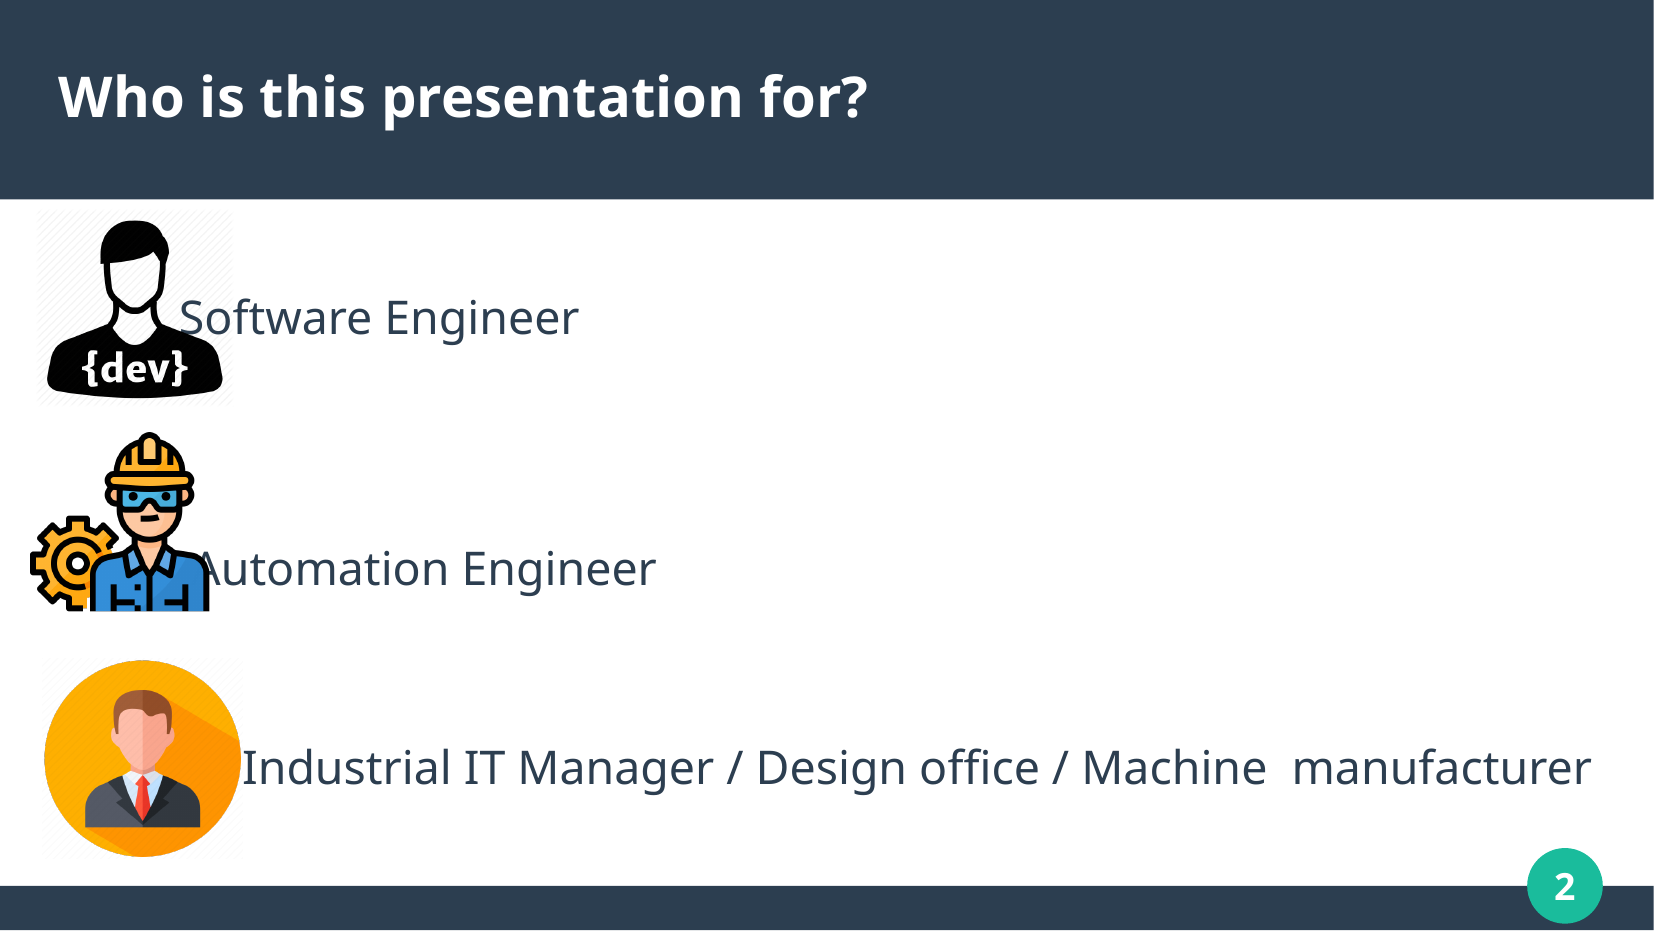

# Who is this presentation for?
 Software Engineer
 Automation Engineer
Industrial IT Manager / Design office / Machine manufacturer